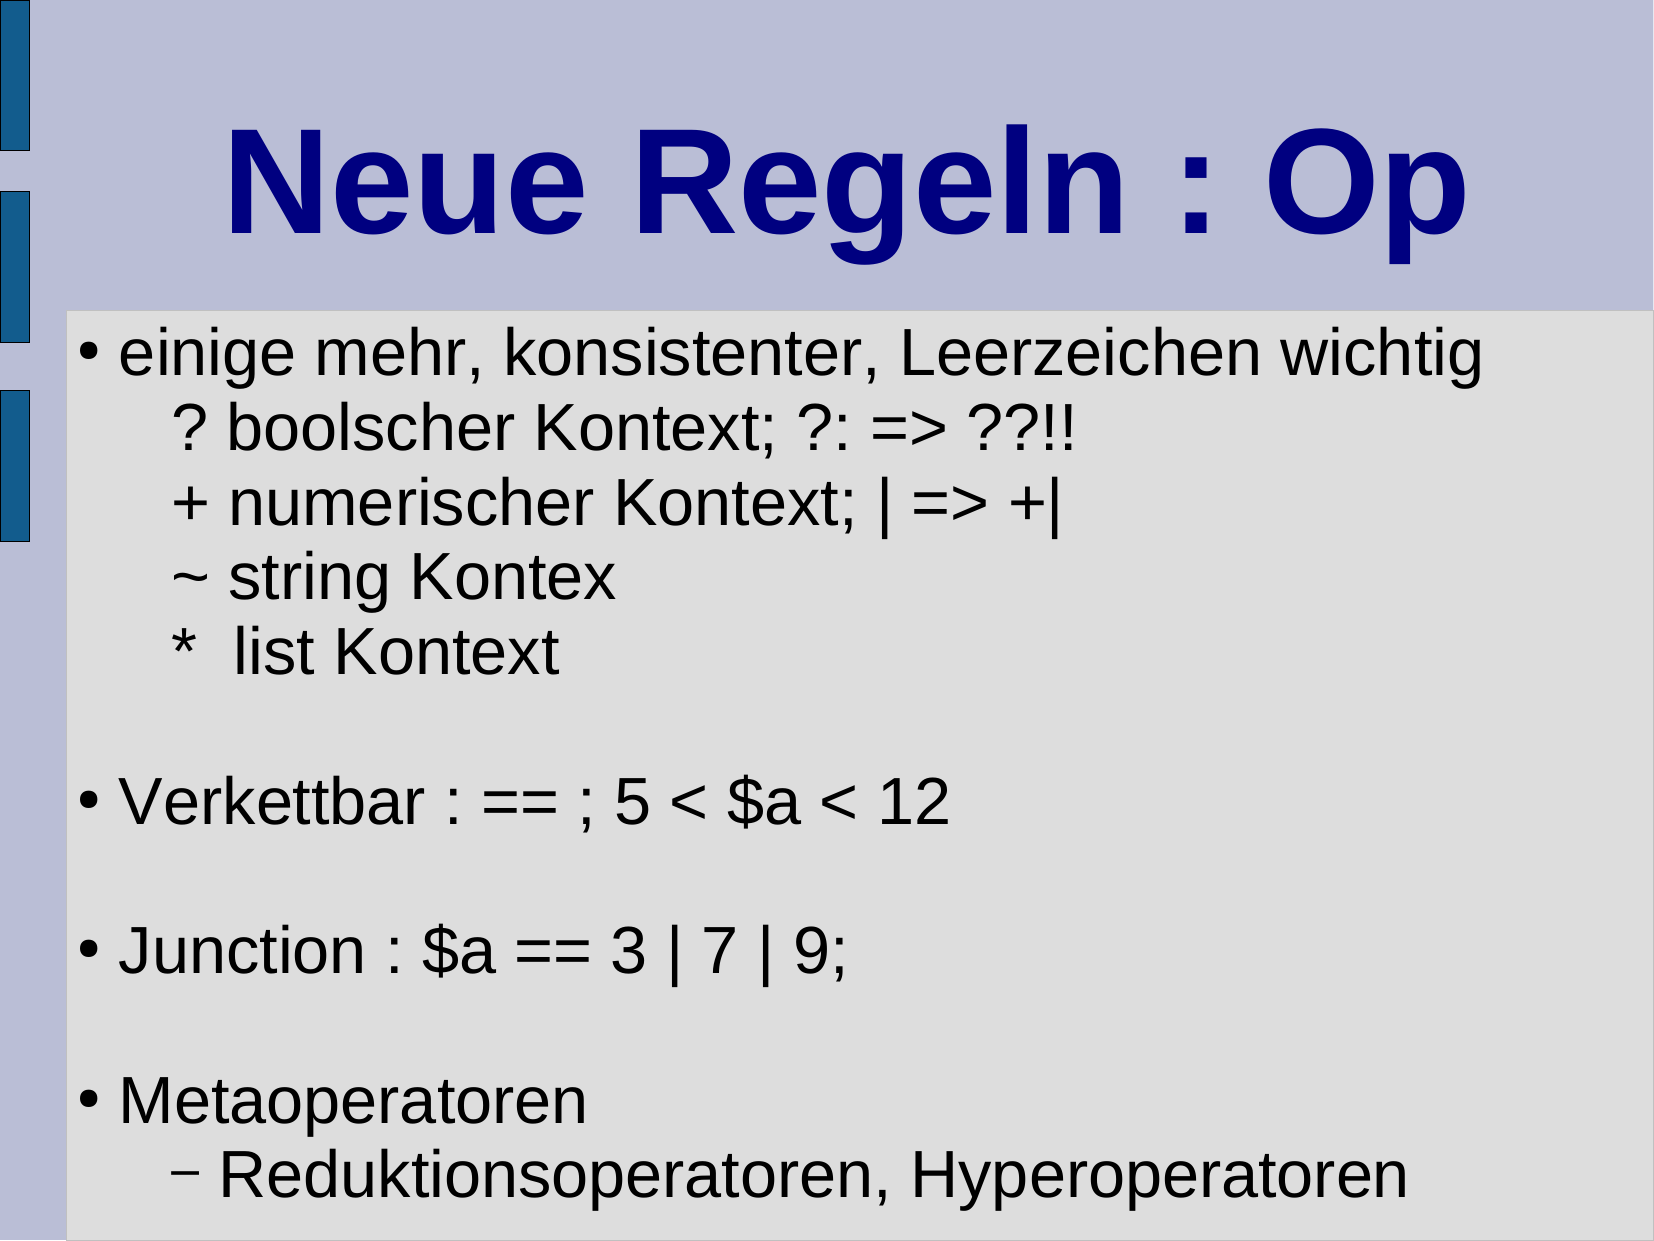

# Neue Regeln : Op
 einige mehr, konsistenter, Leerzeichen wichtig
? boolscher Kontext; ?: => ??!!
+ numerischer Kontext; | => +|
~ string Kontex
* list Kontext
 Verkettbar : == ; 5 < $a < 12
 Junction : $a == 3 | 7 | 9;
 Metaoperatoren
Reduktionsoperatoren, Hyperoperatoren